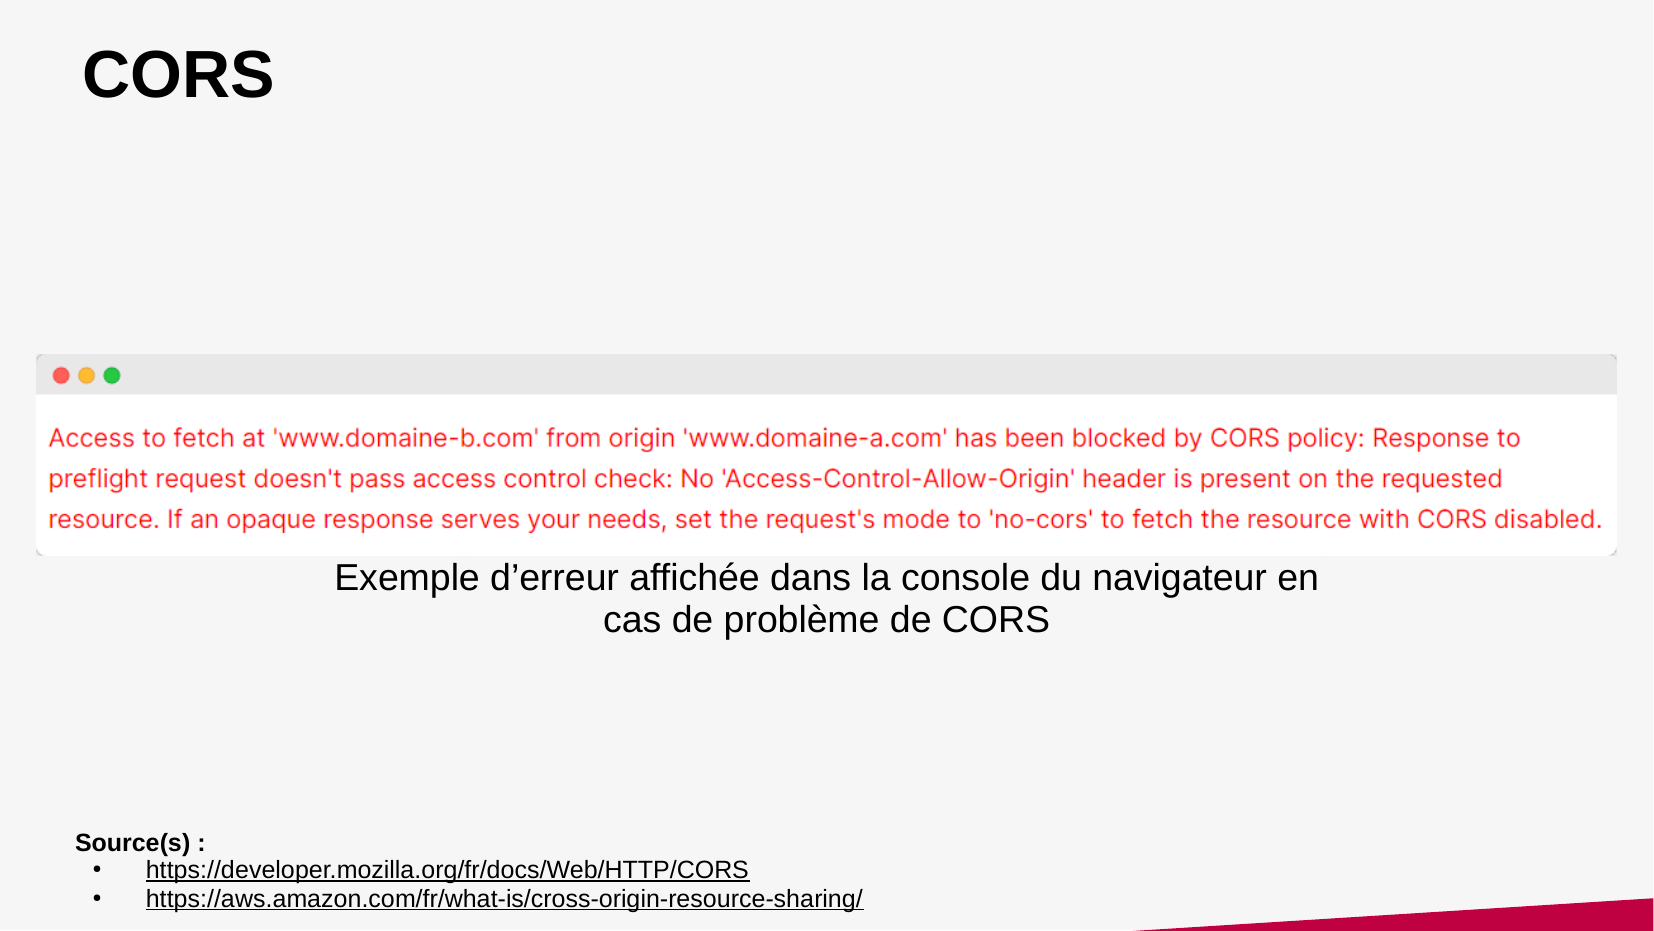

# CORS
Exemple d’erreur affichée dans la console du navigateur en cas de problème de CORS
Source(s) :
https://developer.mozilla.org/fr/docs/Web/HTTP/CORS
https://aws.amazon.com/fr/what-is/cross-origin-resource-sharing/